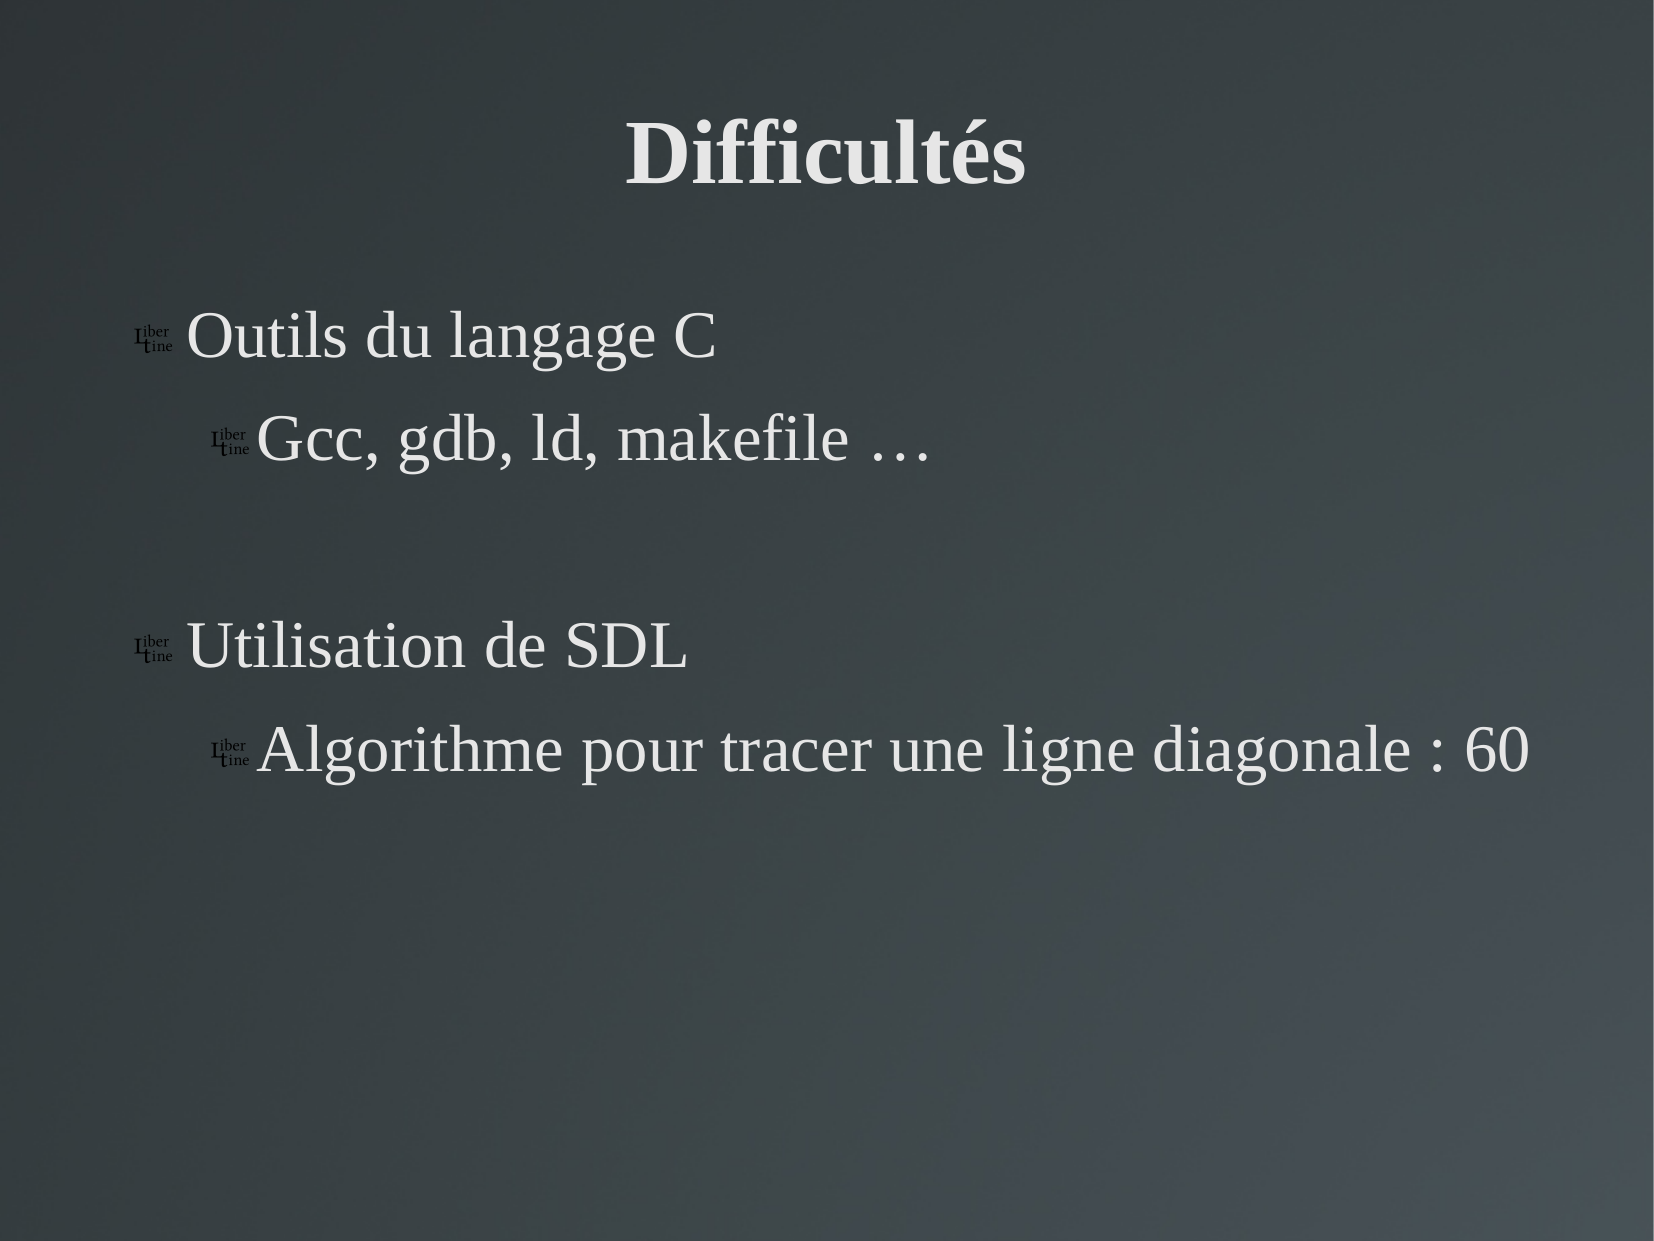

Difficultés
Outils du langage C
Gcc, gdb, ld, makefile …
Utilisation de SDL
Algorithme pour tracer une ligne diagonale : 60